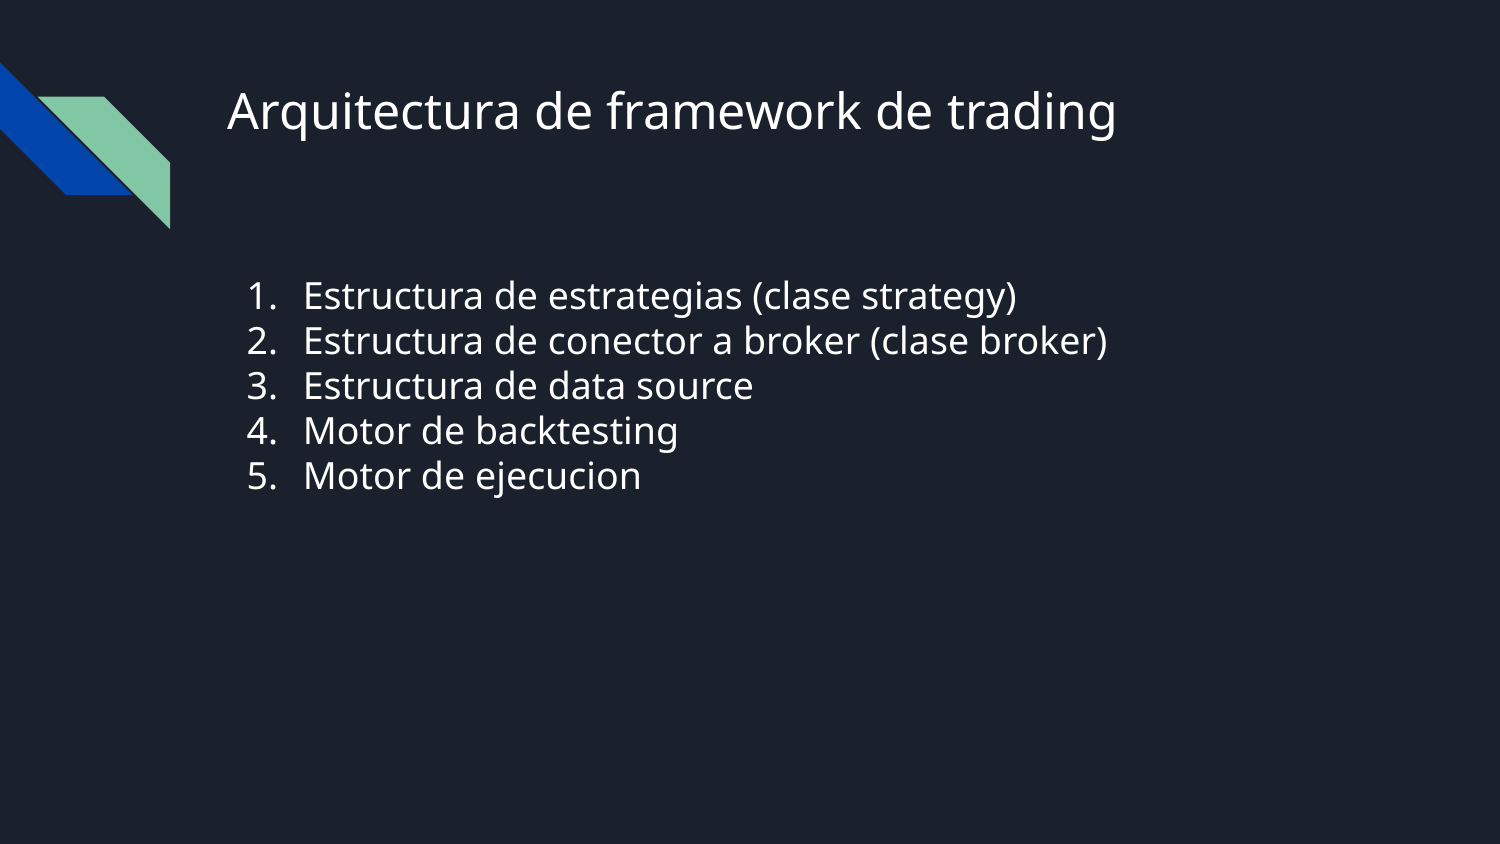

# Arquitectura de framework de trading
Estructura de estrategias (clase strategy)
Estructura de conector a broker (clase broker)
Estructura de data source
Motor de backtesting
Motor de ejecucion